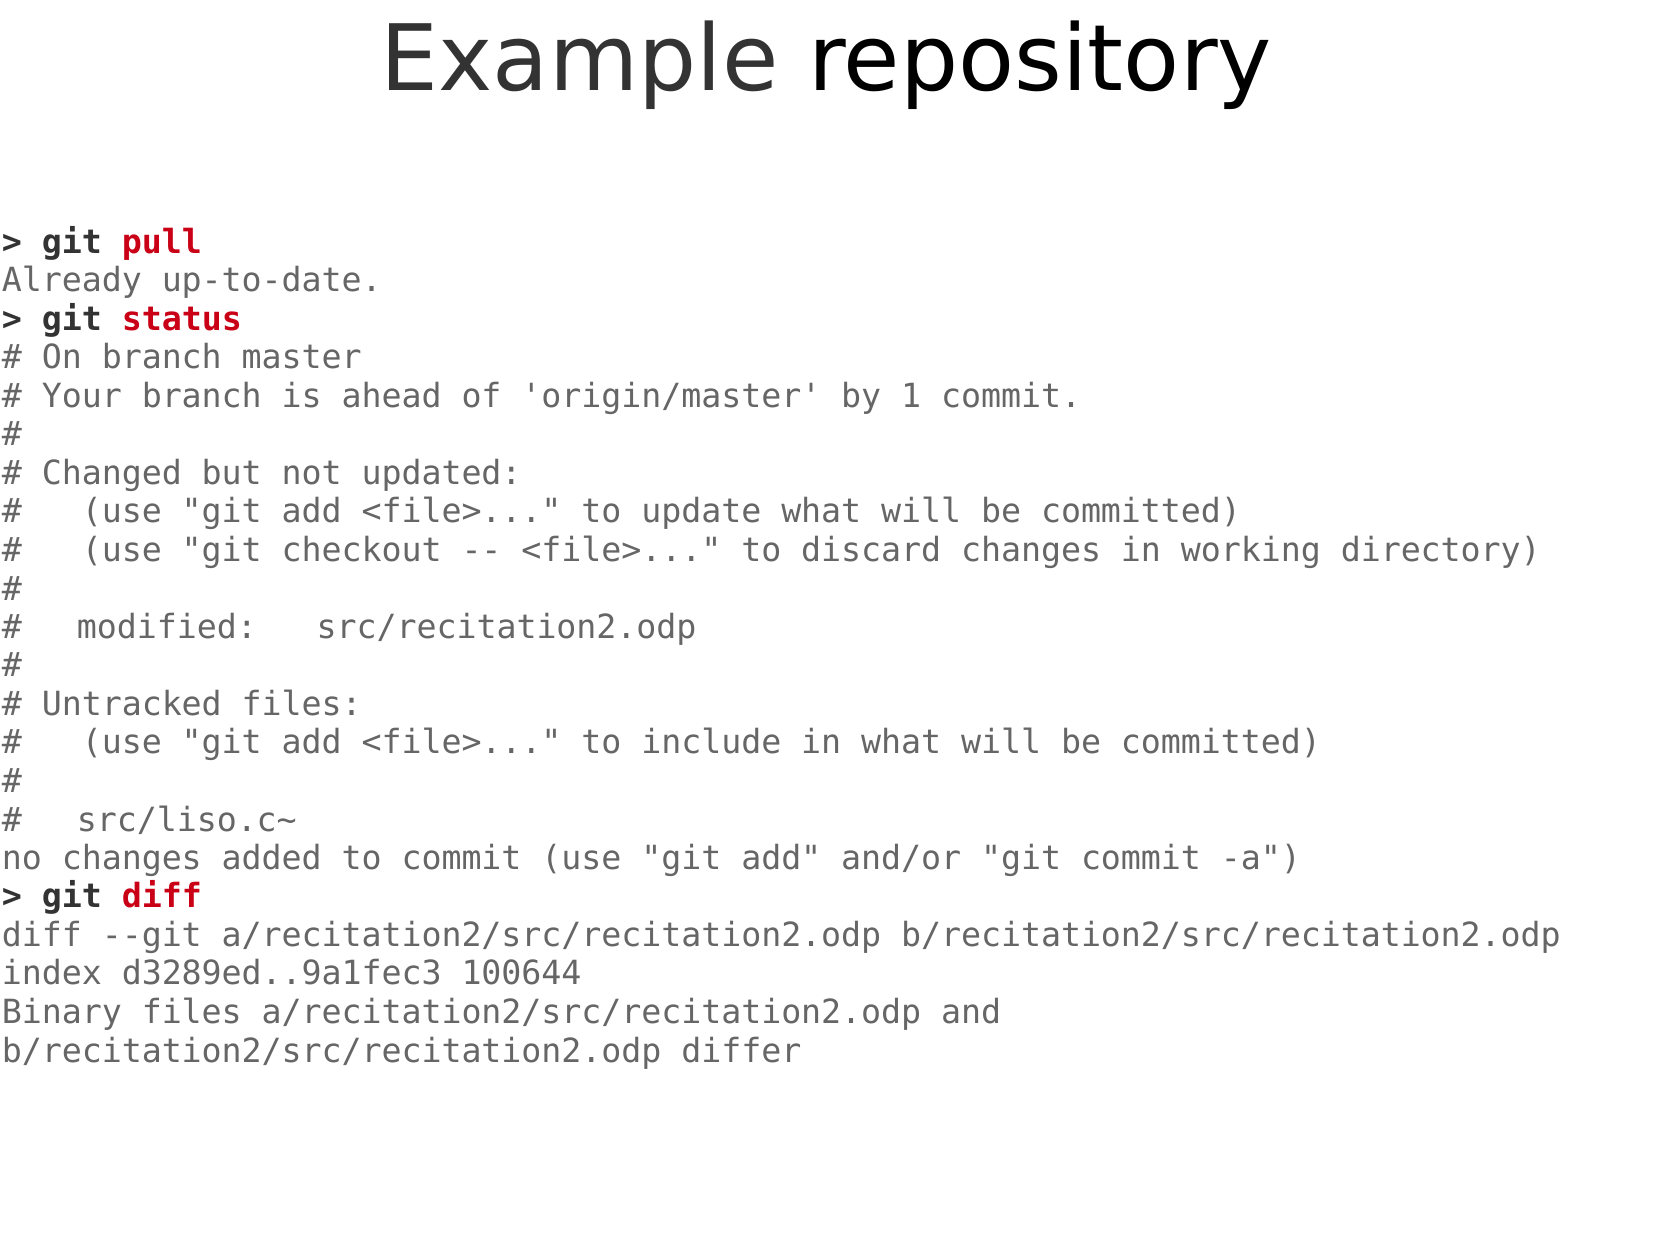

# Example repository
> git pull
Already up-to-date.
> git status
# On branch master
# Your branch is ahead of 'origin/master' by 1 commit.
#
# Changed but not updated:
# (use "git add <file>..." to update what will be committed)
# (use "git checkout -- <file>..." to discard changes in working directory)
#
#	modified: src/recitation2.odp
#
# Untracked files:
# (use "git add <file>..." to include in what will be committed)
#
#	src/liso.c~
no changes added to commit (use "git add" and/or "git commit -a")
> git diff
diff --git a/recitation2/src/recitation2.odp b/recitation2/src/recitation2.odp
index d3289ed..9a1fec3 100644
Binary files a/recitation2/src/recitation2.odp and b/recitation2/src/recitation2.odp differ